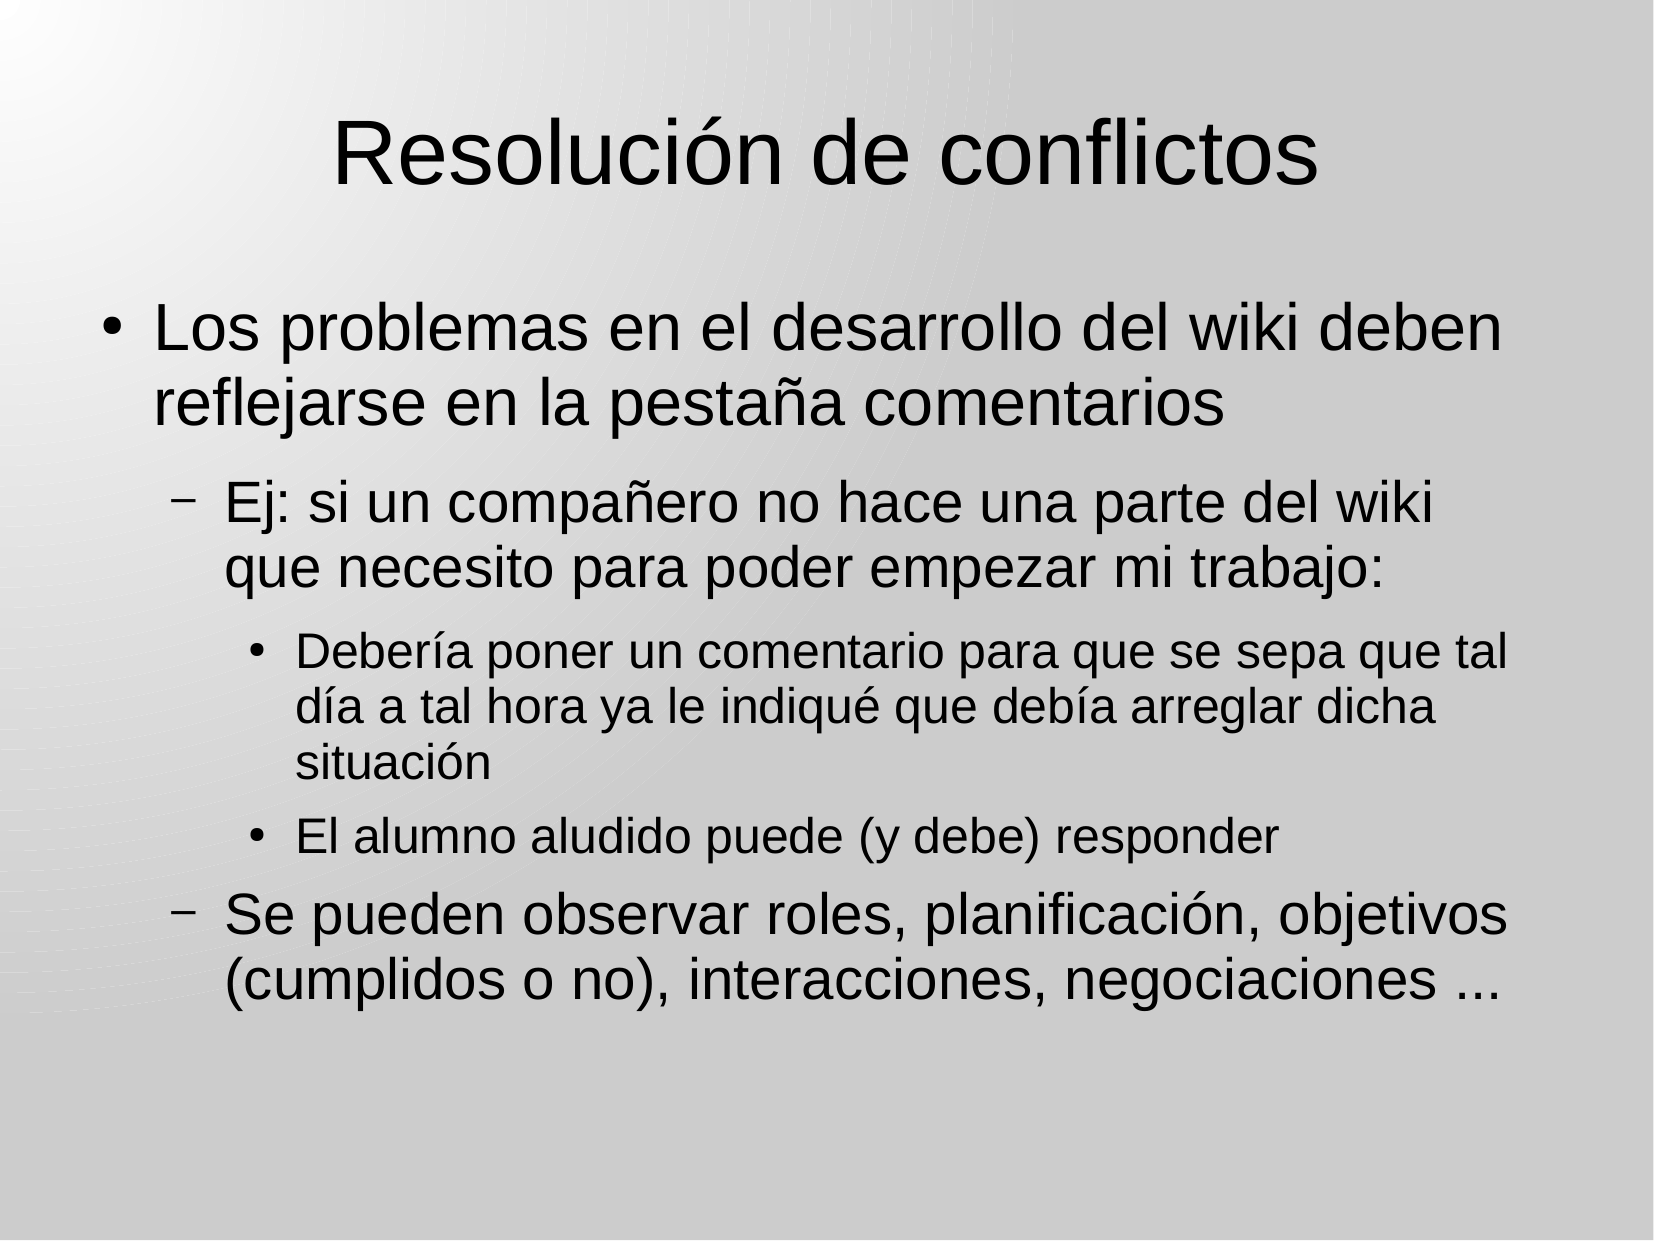

# Resolución de conflictos
Los problemas en el desarrollo del wiki deben reflejarse en la pestaña comentarios
Ej: si un compañero no hace una parte del wiki que necesito para poder empezar mi trabajo:
Debería poner un comentario para que se sepa que tal día a tal hora ya le indiqué que debía arreglar dicha situación
El alumno aludido puede (y debe) responder
Se pueden observar roles, planificación, objetivos (cumplidos o no), interacciones, negociaciones ...